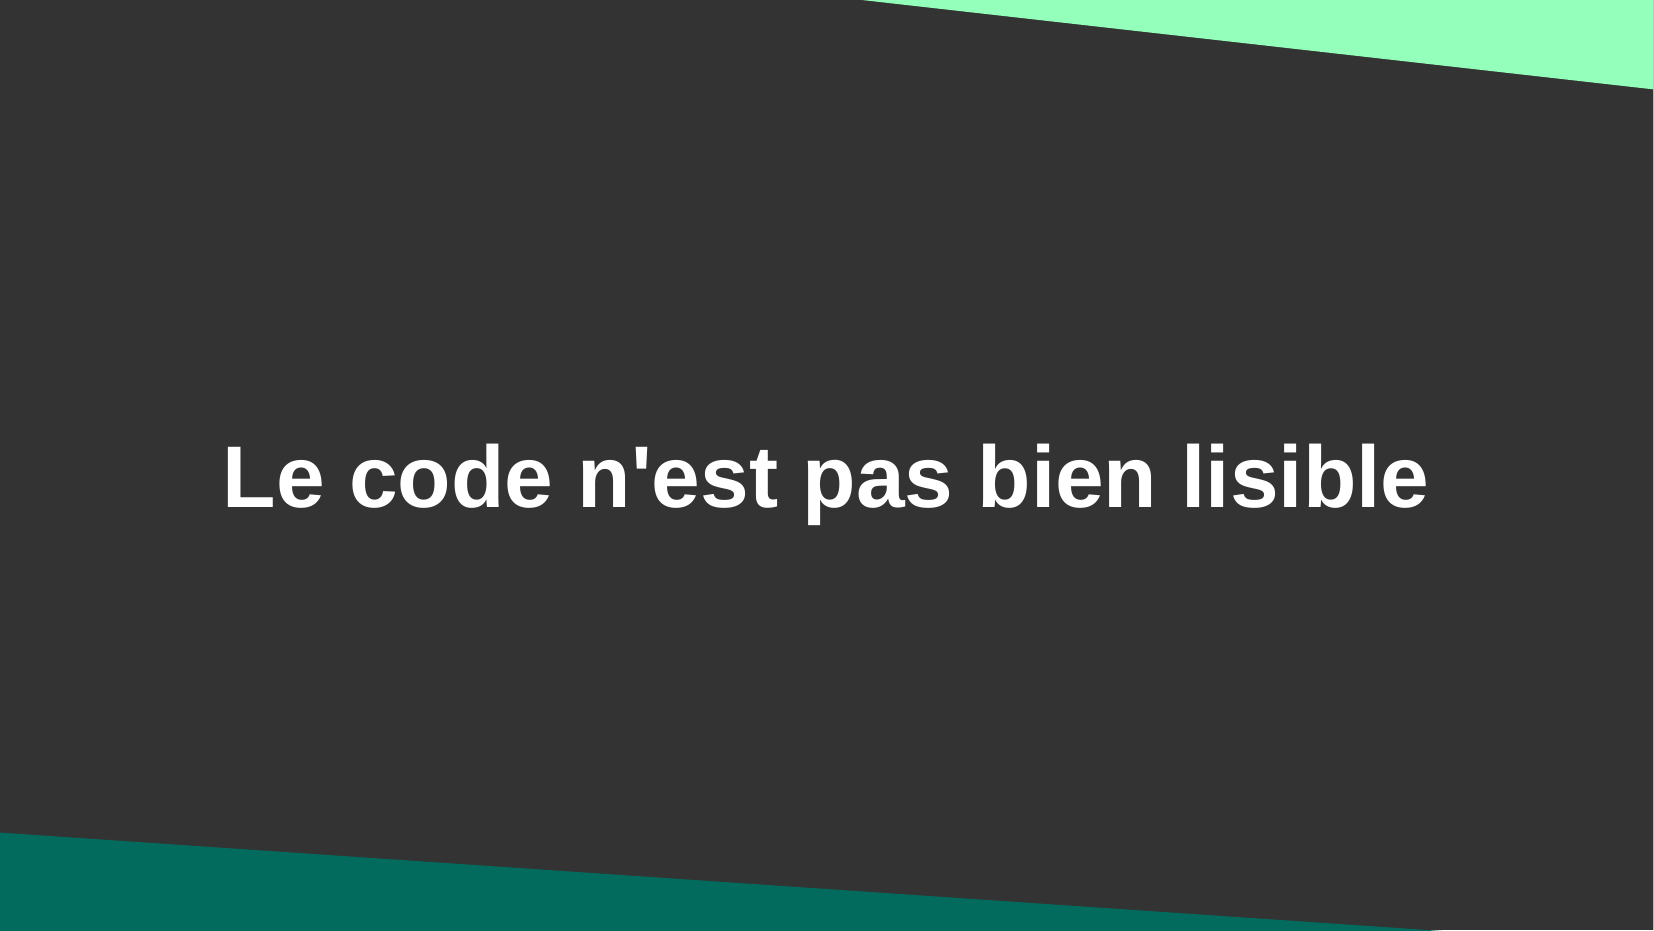

# Le code n'est pas bien lisible